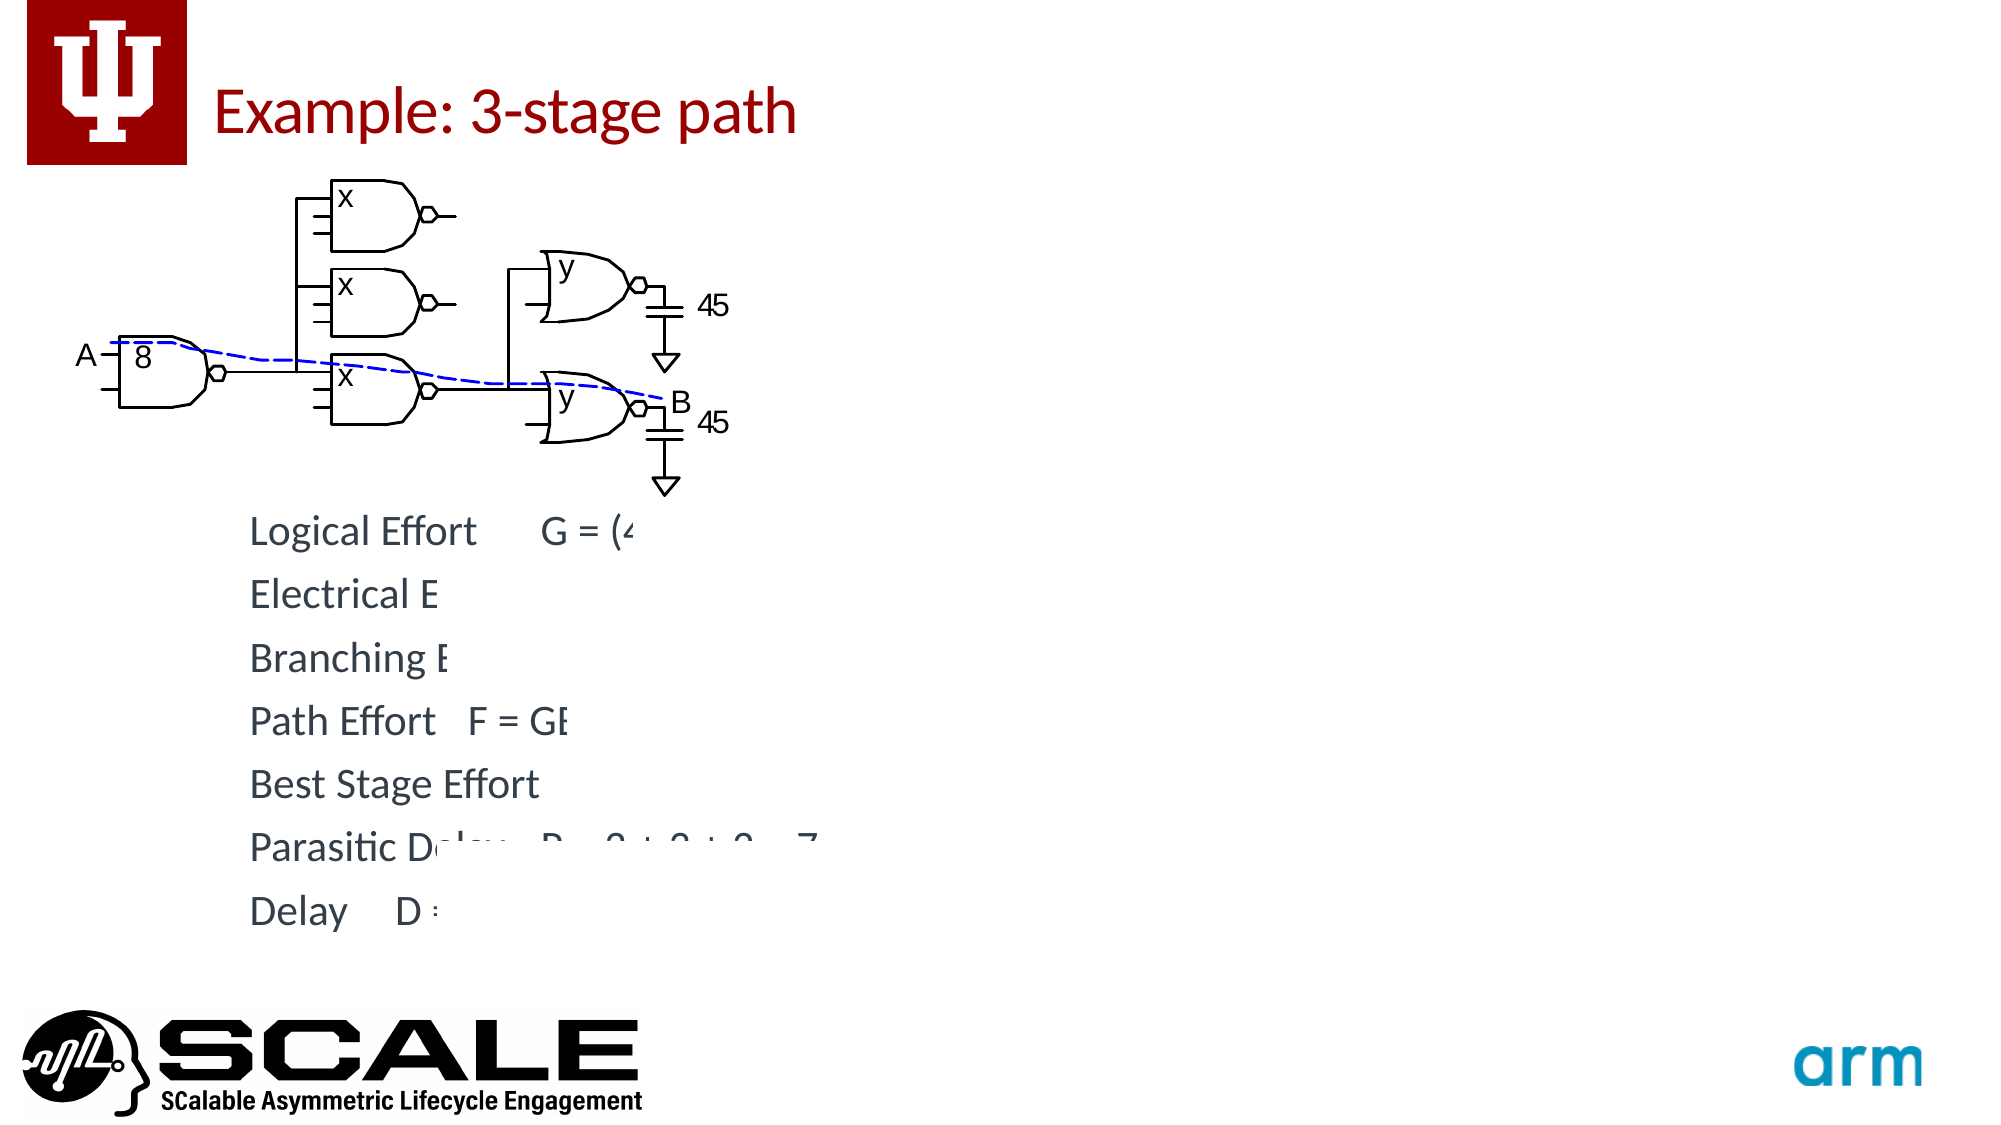

Example: 3-stage path
# Logical Effort		G = (4/3)*(5/3)*(5/3) = 100/27
	Electrical Effort	H = 45/8
	Branching Effort	B = 3 * 2 = 6
	Path Effort		F = GBH = 125
	Best Stage Effort
	Parasitic Delay	P = 2 + 3 + 2 = 7
	Delay		D = 3*5 + 7 = 22 = 4.4 FO4